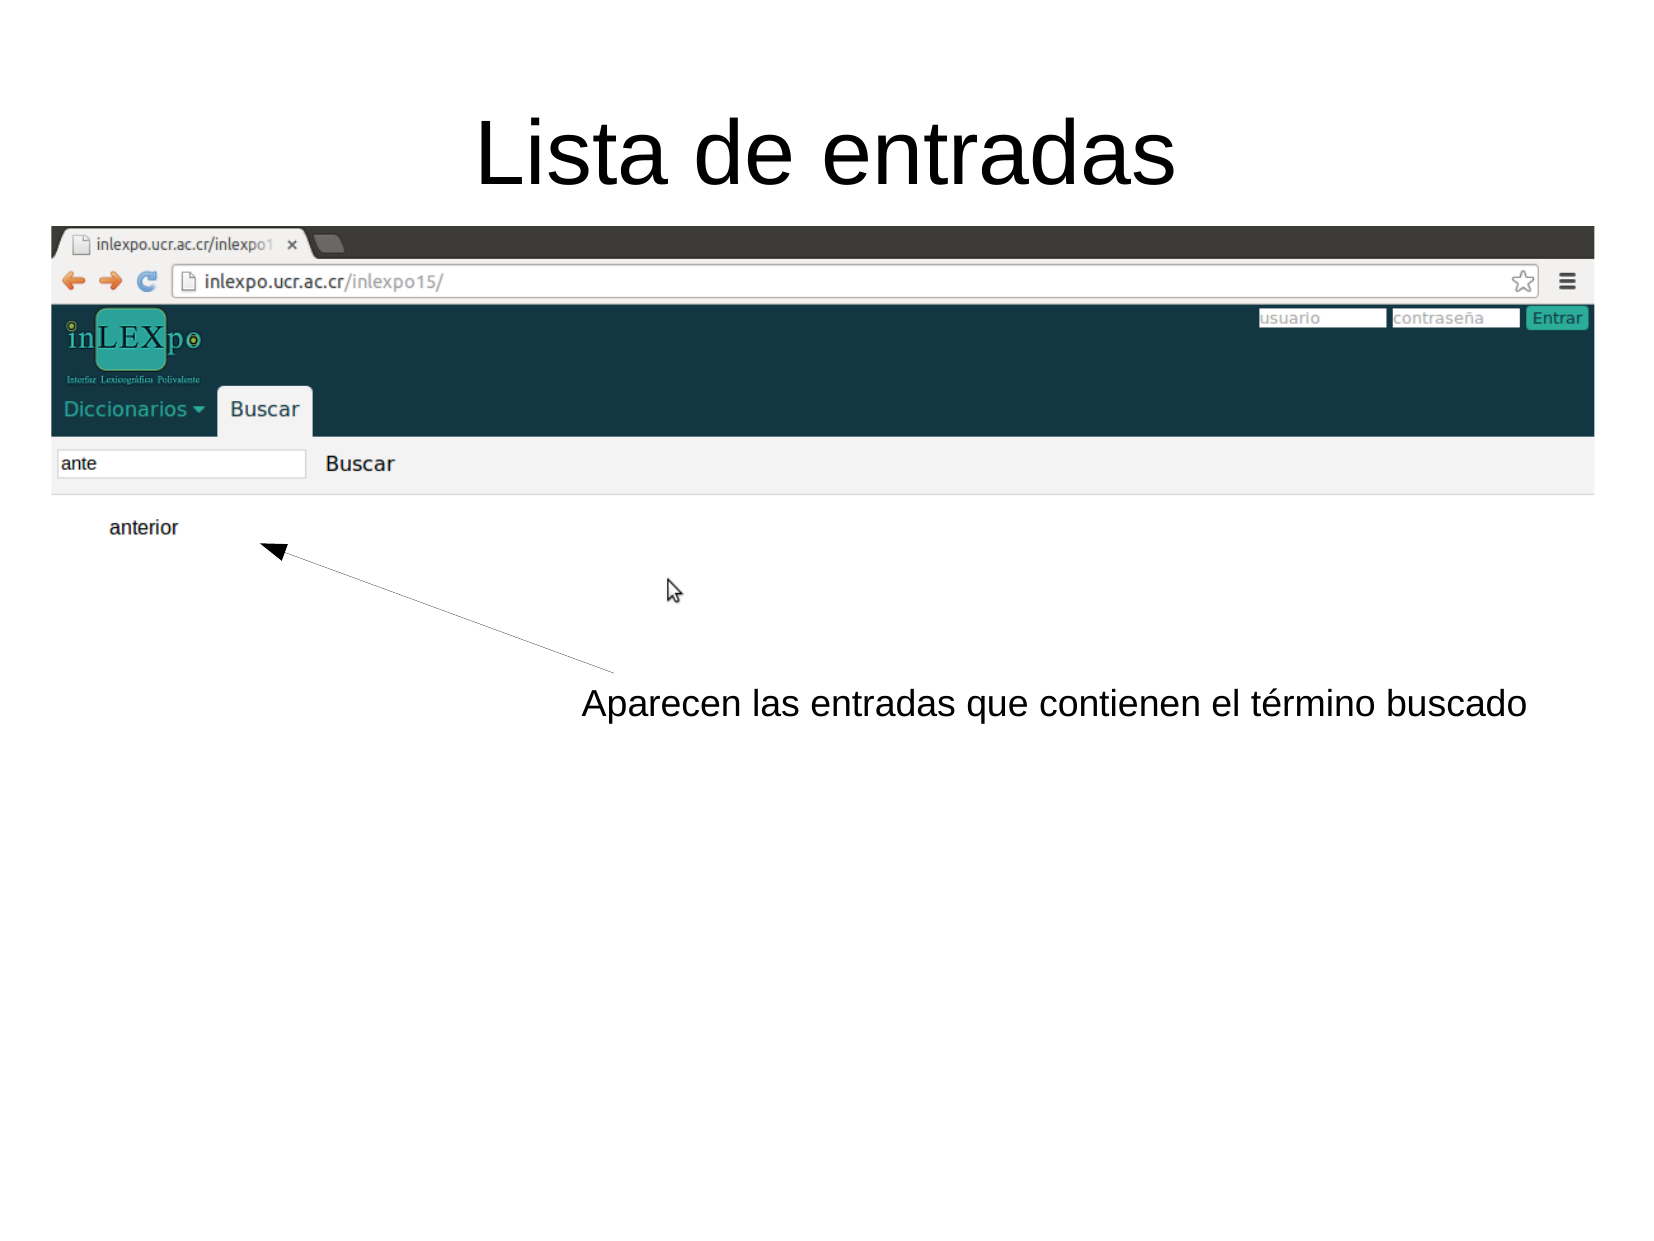

# Lista de entradas
Aparecen las entradas que contienen el término buscado